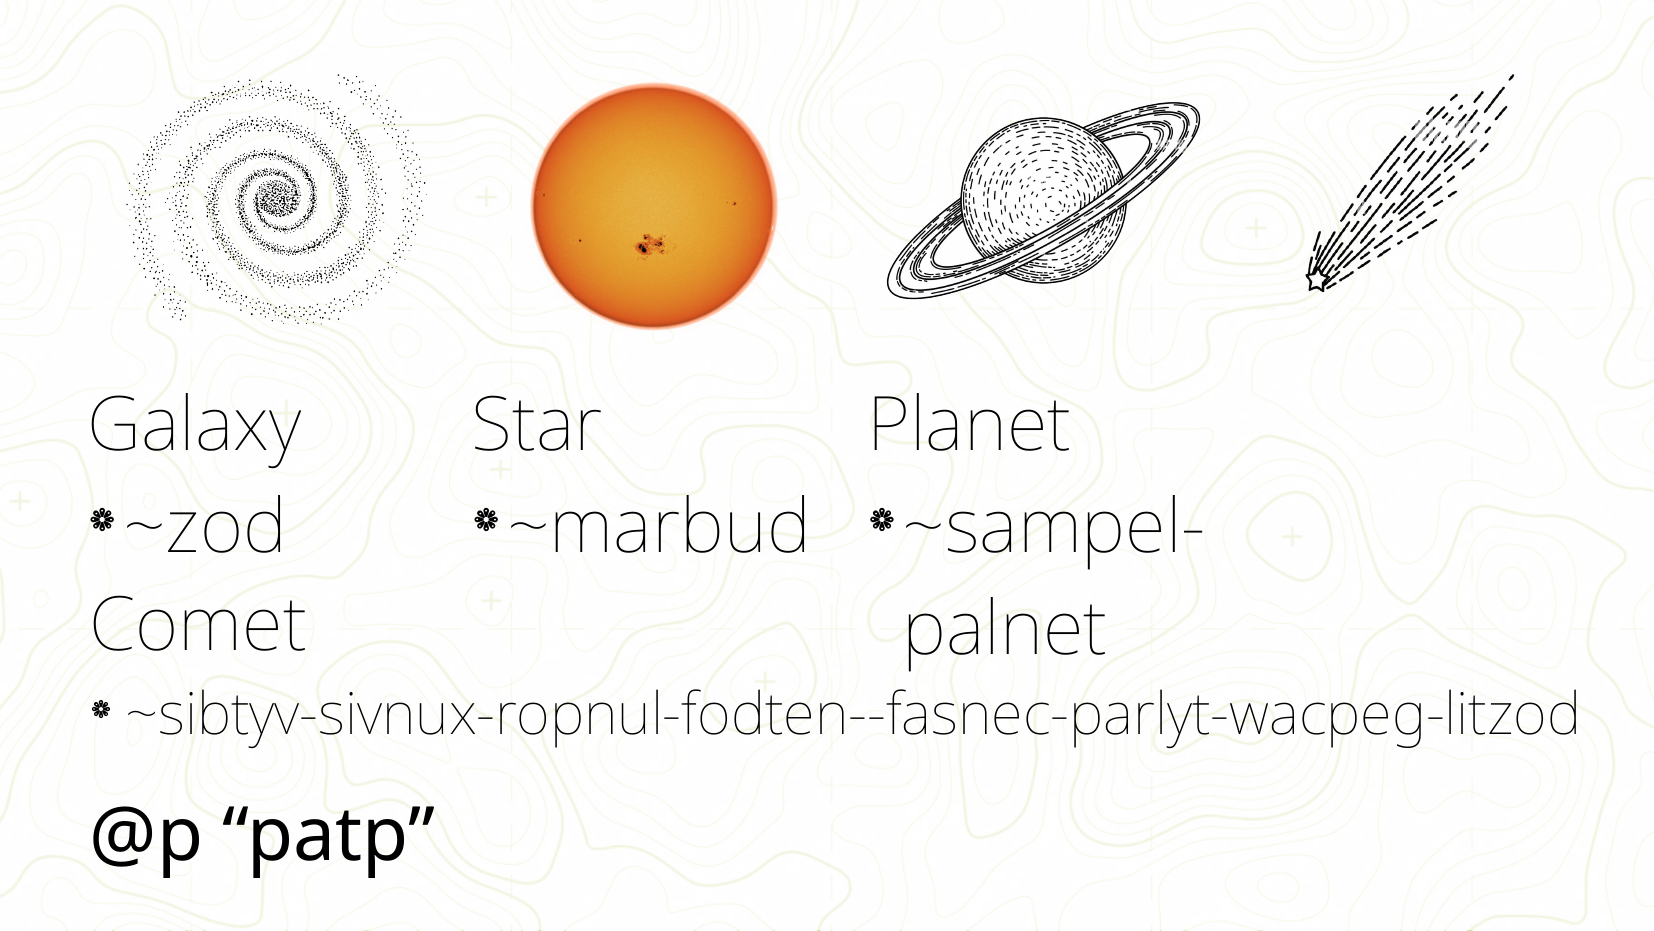

Galaxy
~zod
Planet
~sampel-palnet
Star
~marbud
Comet
~sibtyv-sivnux-ropnul-fodten--fasnec-parlyt-wacpeg-litzod
@p “patp”